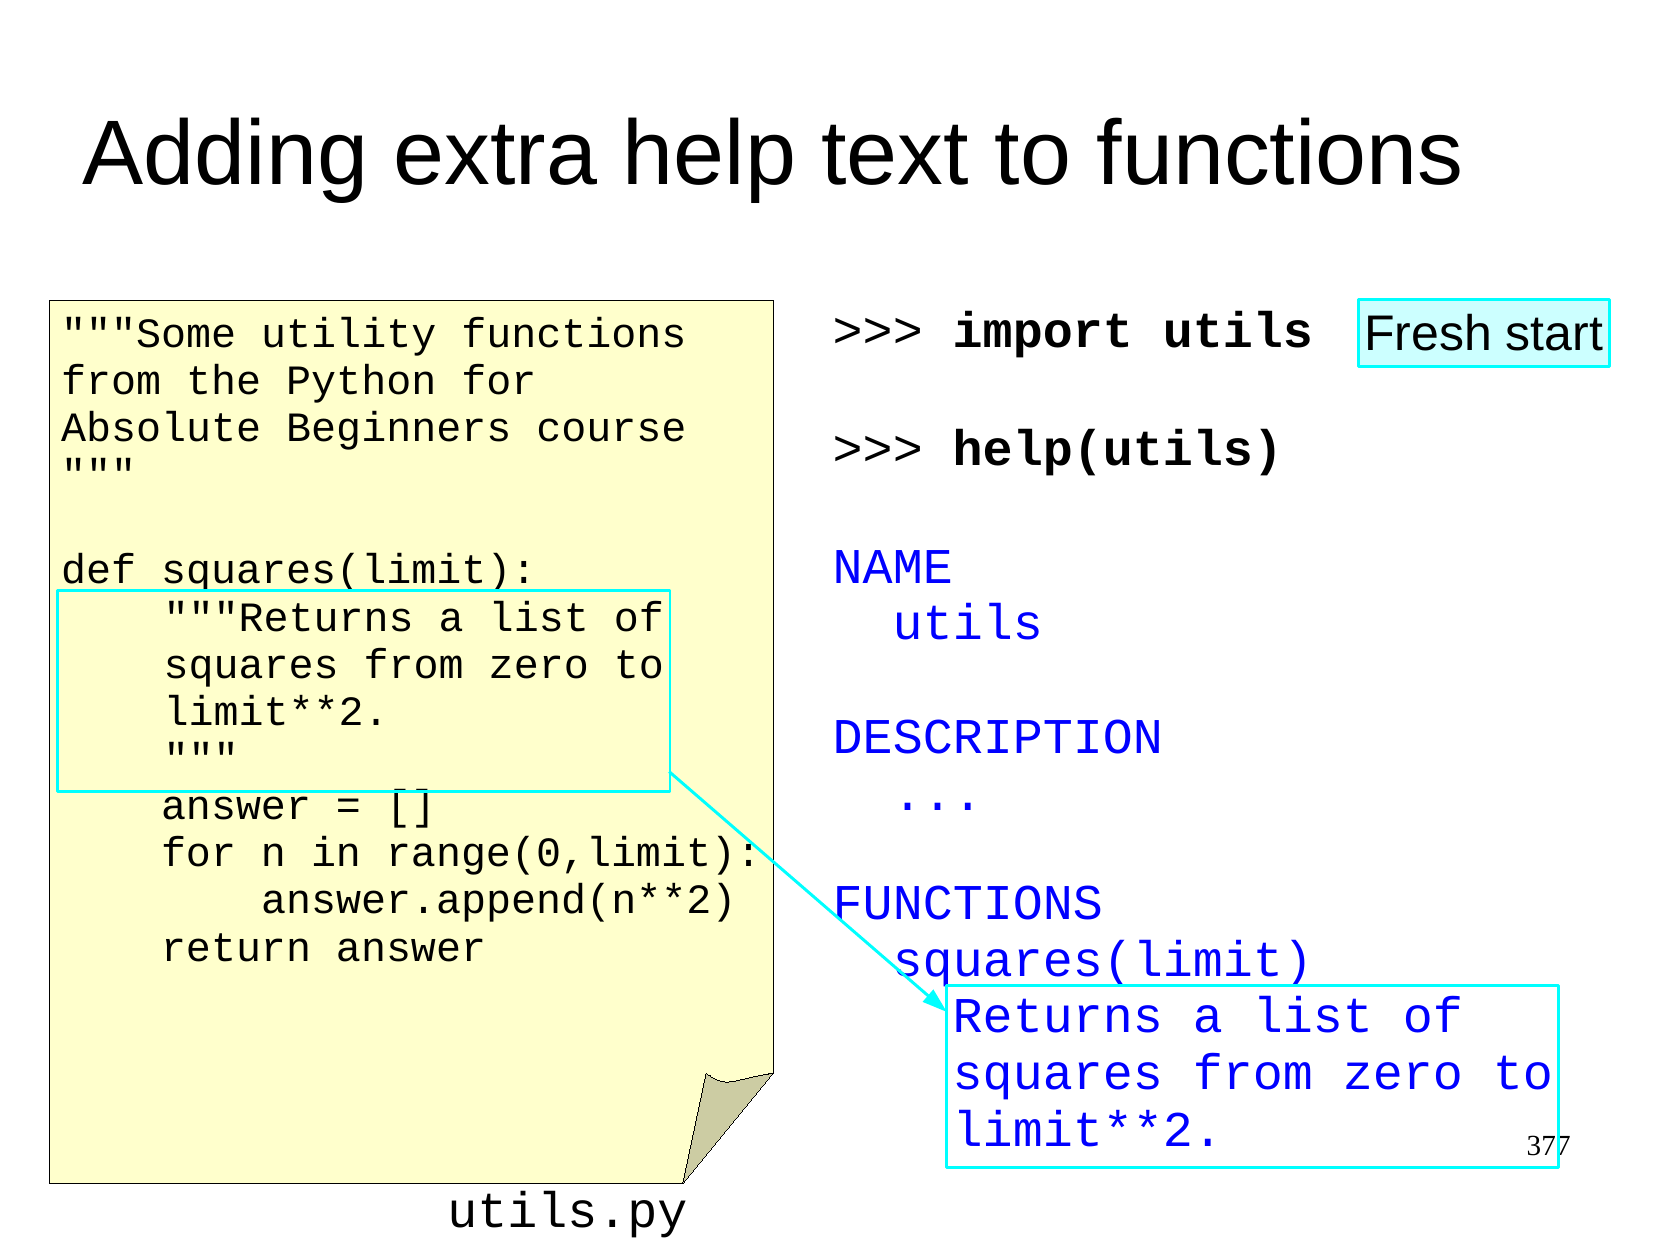

# Adding extra help text to functions
>>>
import utils
Fresh start
"""Some utility functions
from the Python for
Absolute Beginners course
"""
def squares(limit):
 answer = []
 for n in range(0,limit):
 answer.append(n**2)
 return answer
>>>
help(utils)
NAME
 utils
DESCRIPTION
 ...
 """Returns a list of
 squares from zero to
 limit**2.
 """
FUNCTIONS
 squares(limit)
Returns a list of
squares from zero to
limit**2.
377
utils.py